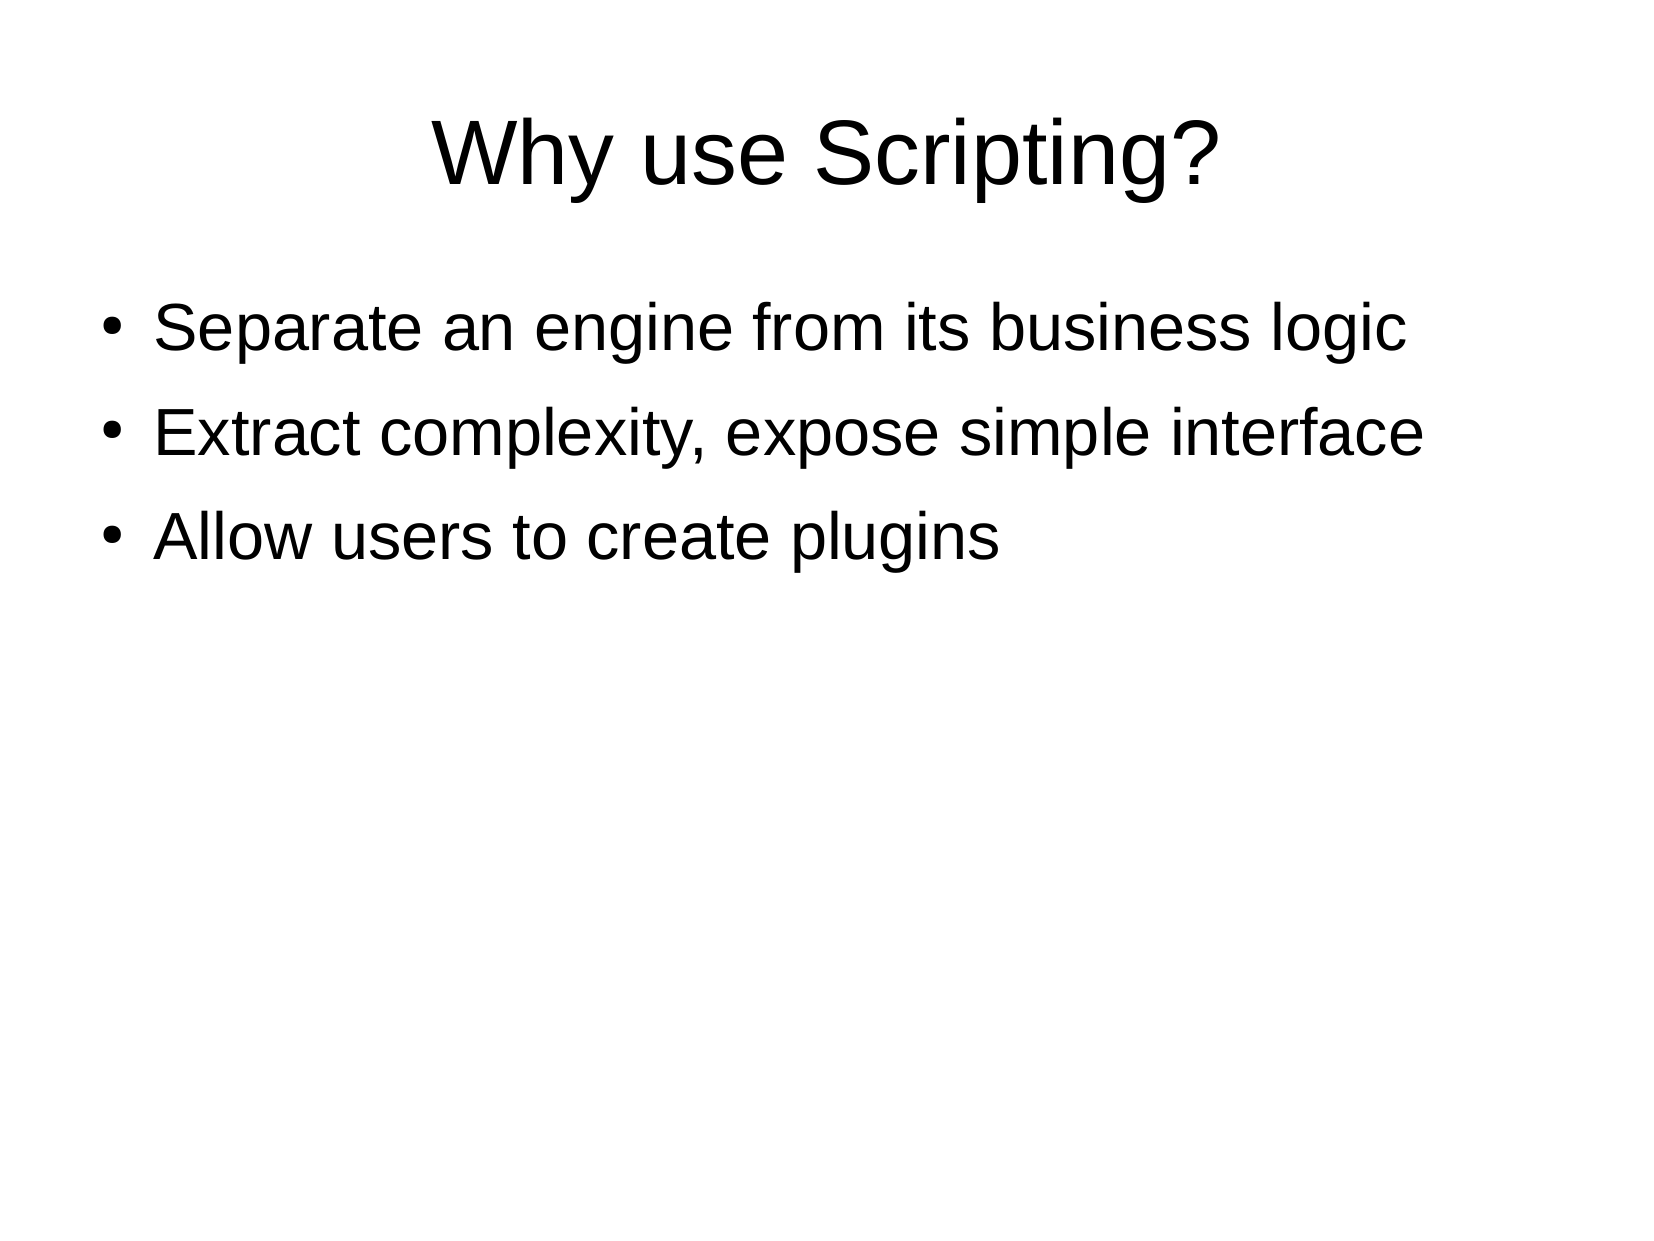

# Why use Scripting?
Separate an engine from its business logic
Extract complexity, expose simple interface
Allow users to create plugins